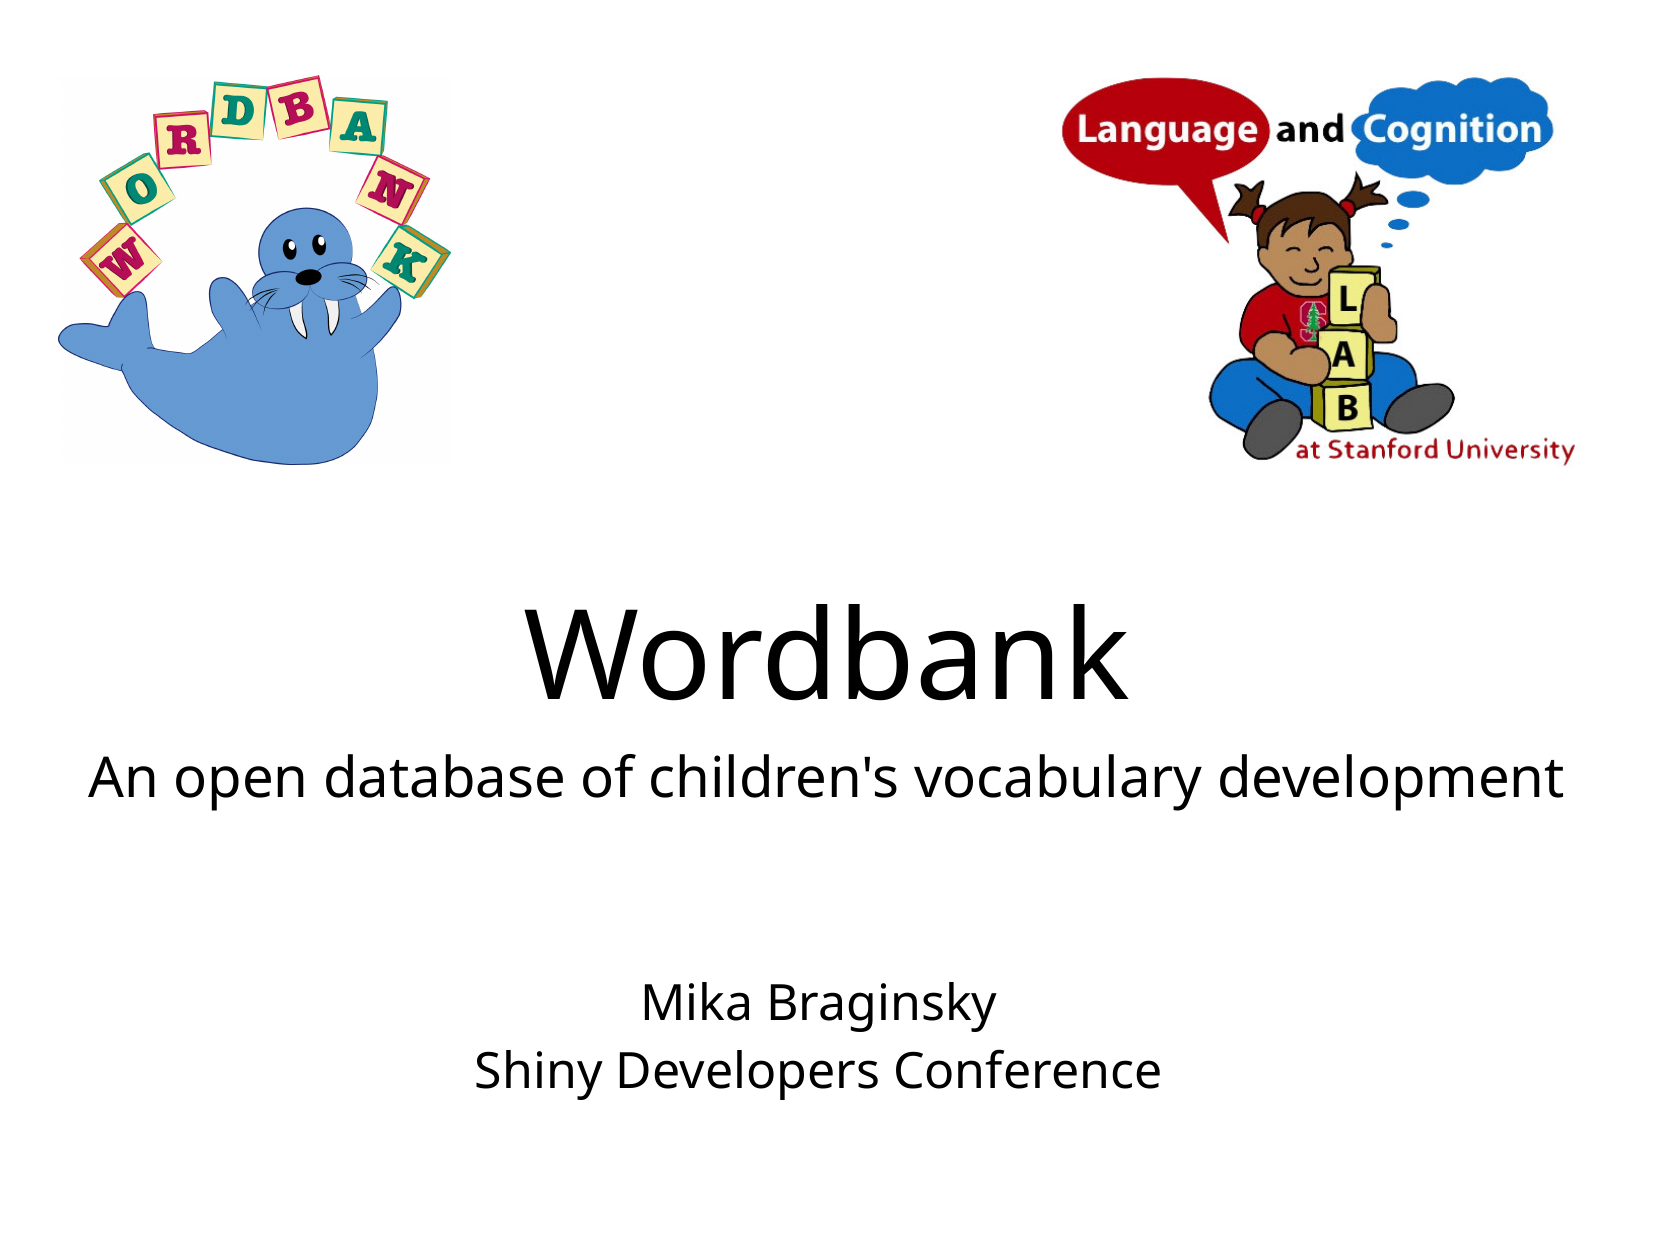

# Wordbank
An open database of children's vocabulary development
Mika Braginsky
Shiny Developers Conference